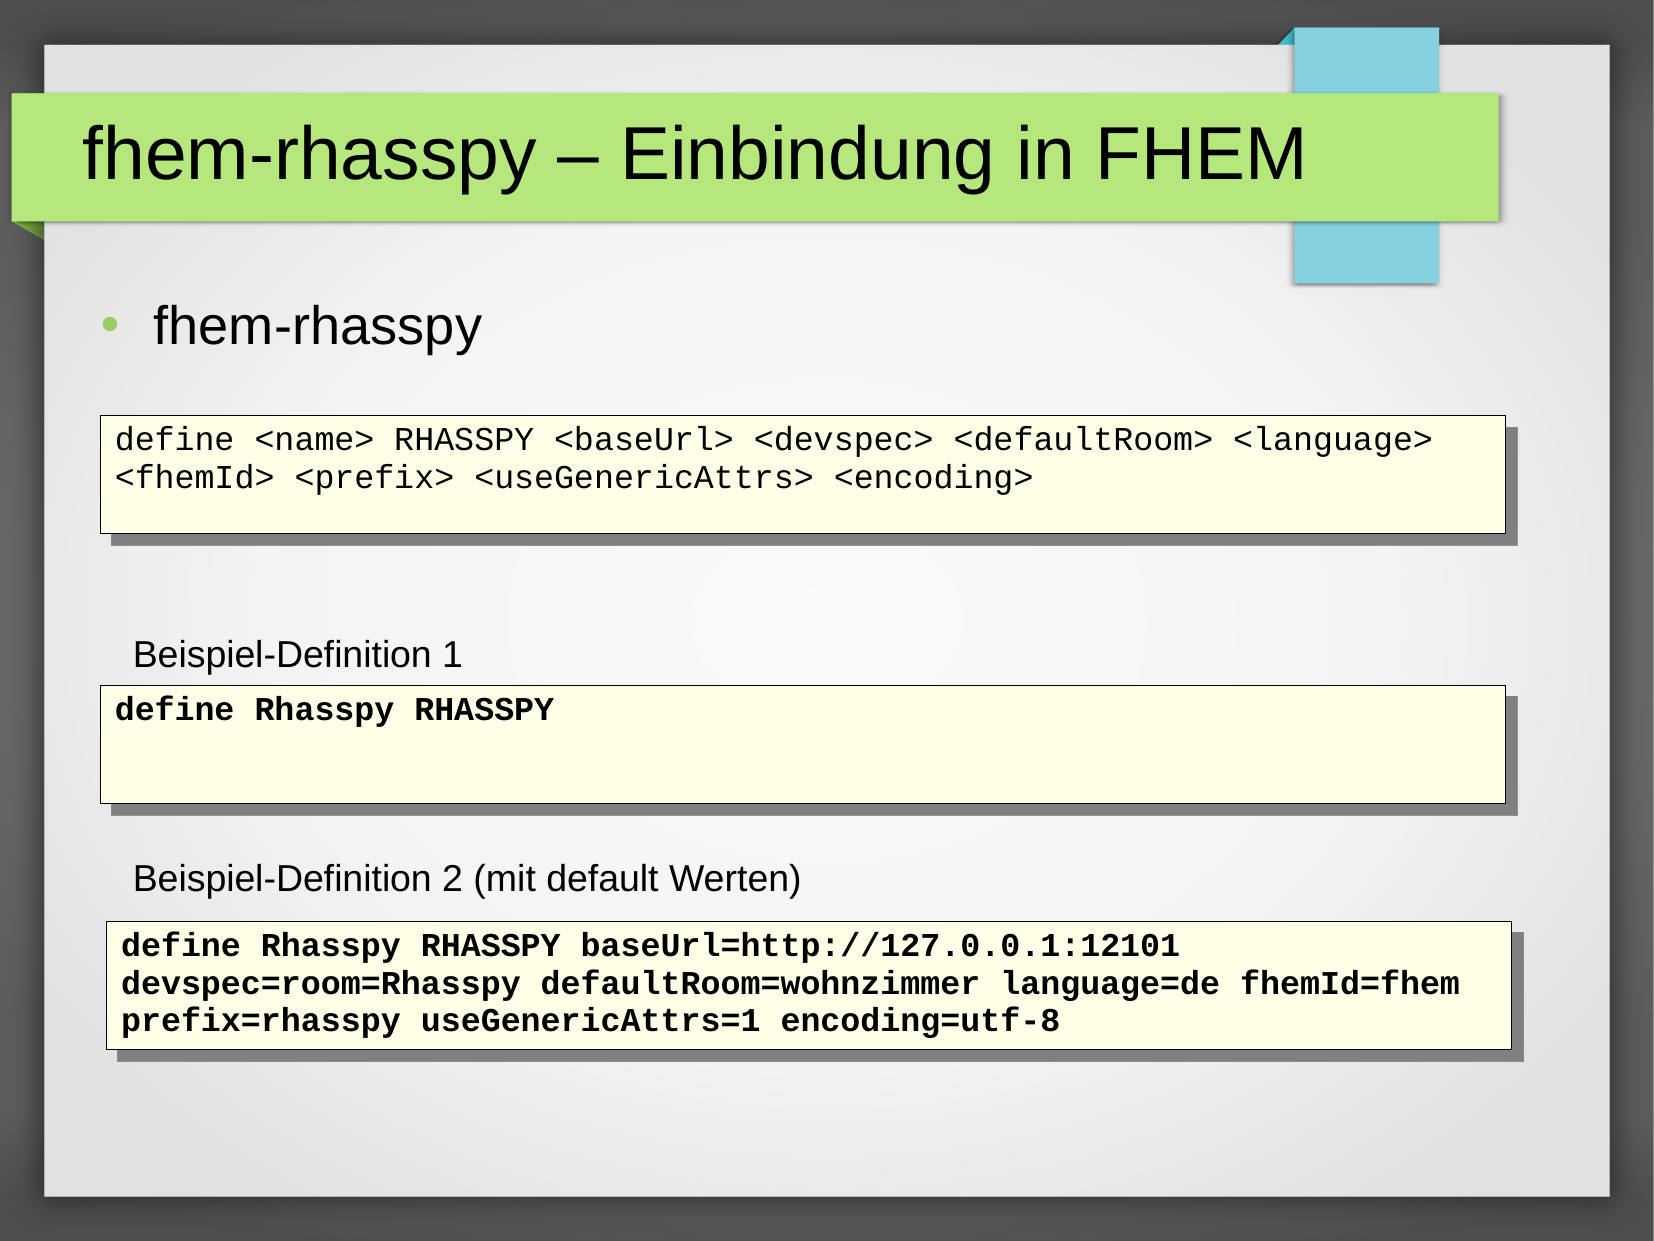

# fhem-rhasspy – Einbindung in FHEM
fhem-rhasspy
define <name> RHASSPY <baseUrl> <devspec> <defaultRoom> <language> <fhemId> <prefix> <useGenericAttrs> <encoding>
Beispiel-Definition 1
define Rhasspy RHASSPY
Beispiel-Definition 2 (mit default Werten)
define Rhasspy RHASSPY baseUrl=http://127.0.0.1:12101 devspec=room=Rhasspy defaultRoom=wohnzimmer language=de fhemId=fhem prefix=rhasspy useGenericAttrs=1 encoding=utf-8